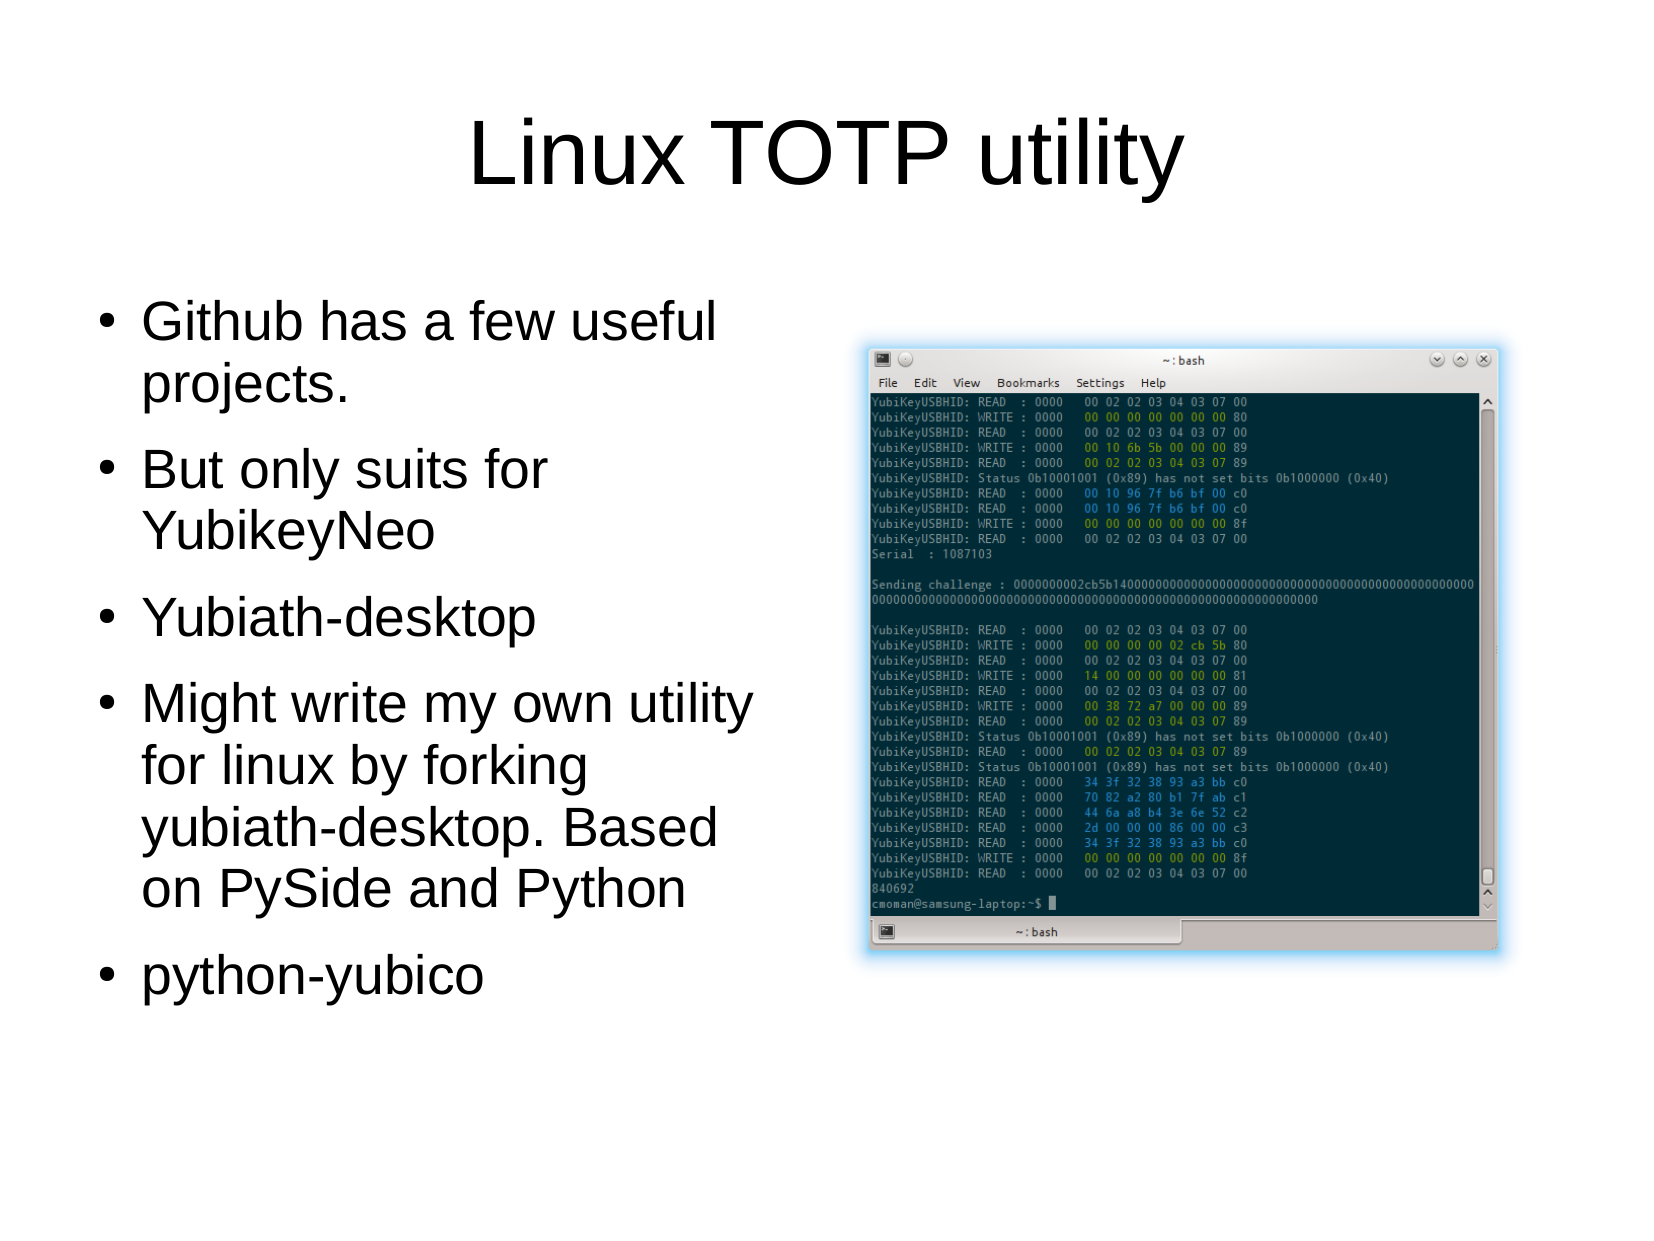

# Linux TOTP utility
Github has a few useful projects.
But only suits for YubikeyNeo
Yubiath-desktop
Might write my own utility for linux by forking yubiath-desktop. Based on PySide and Python
python-yubico